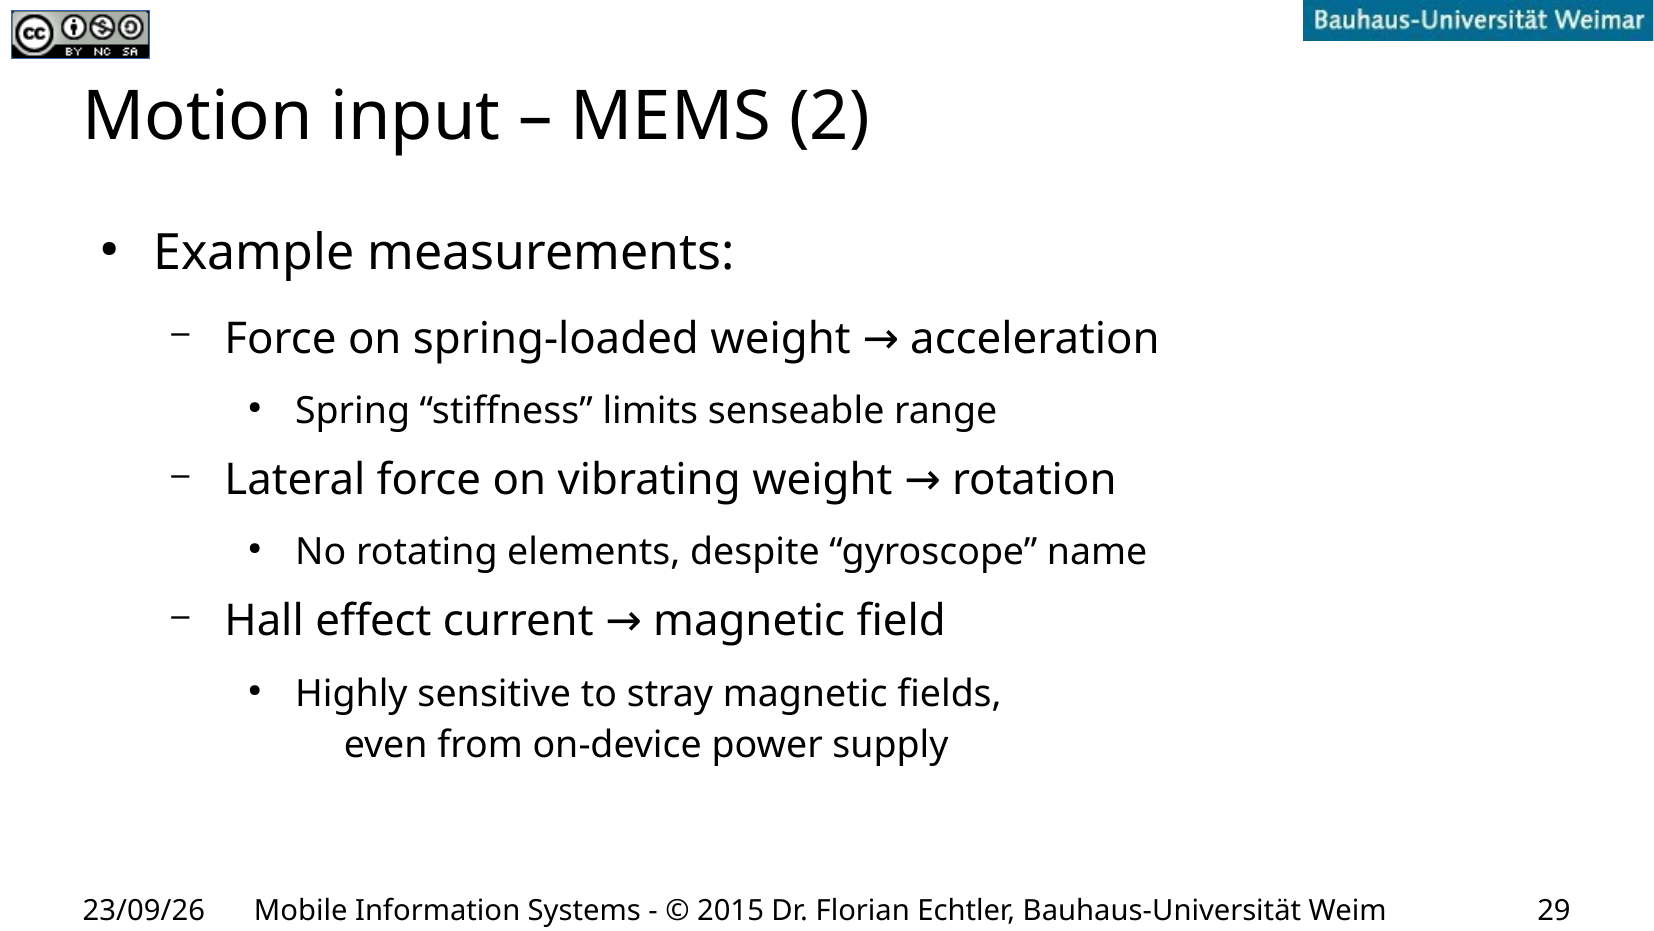

# Motion input – MEMS (2)
Example measurements:
Force on spring-loaded weight → acceleration
Spring “stiffness” limits senseable range
Lateral force on vibrating weight → rotation
No rotating elements, despite “gyroscope” name
Hall effect current → magnetic field
Highly sensitive to stray magnetic fields, even from on-device power supply
Mobile Information Systems - © 2015 Dr. Florian Echtler, Bauhaus-Universität Weimar
29